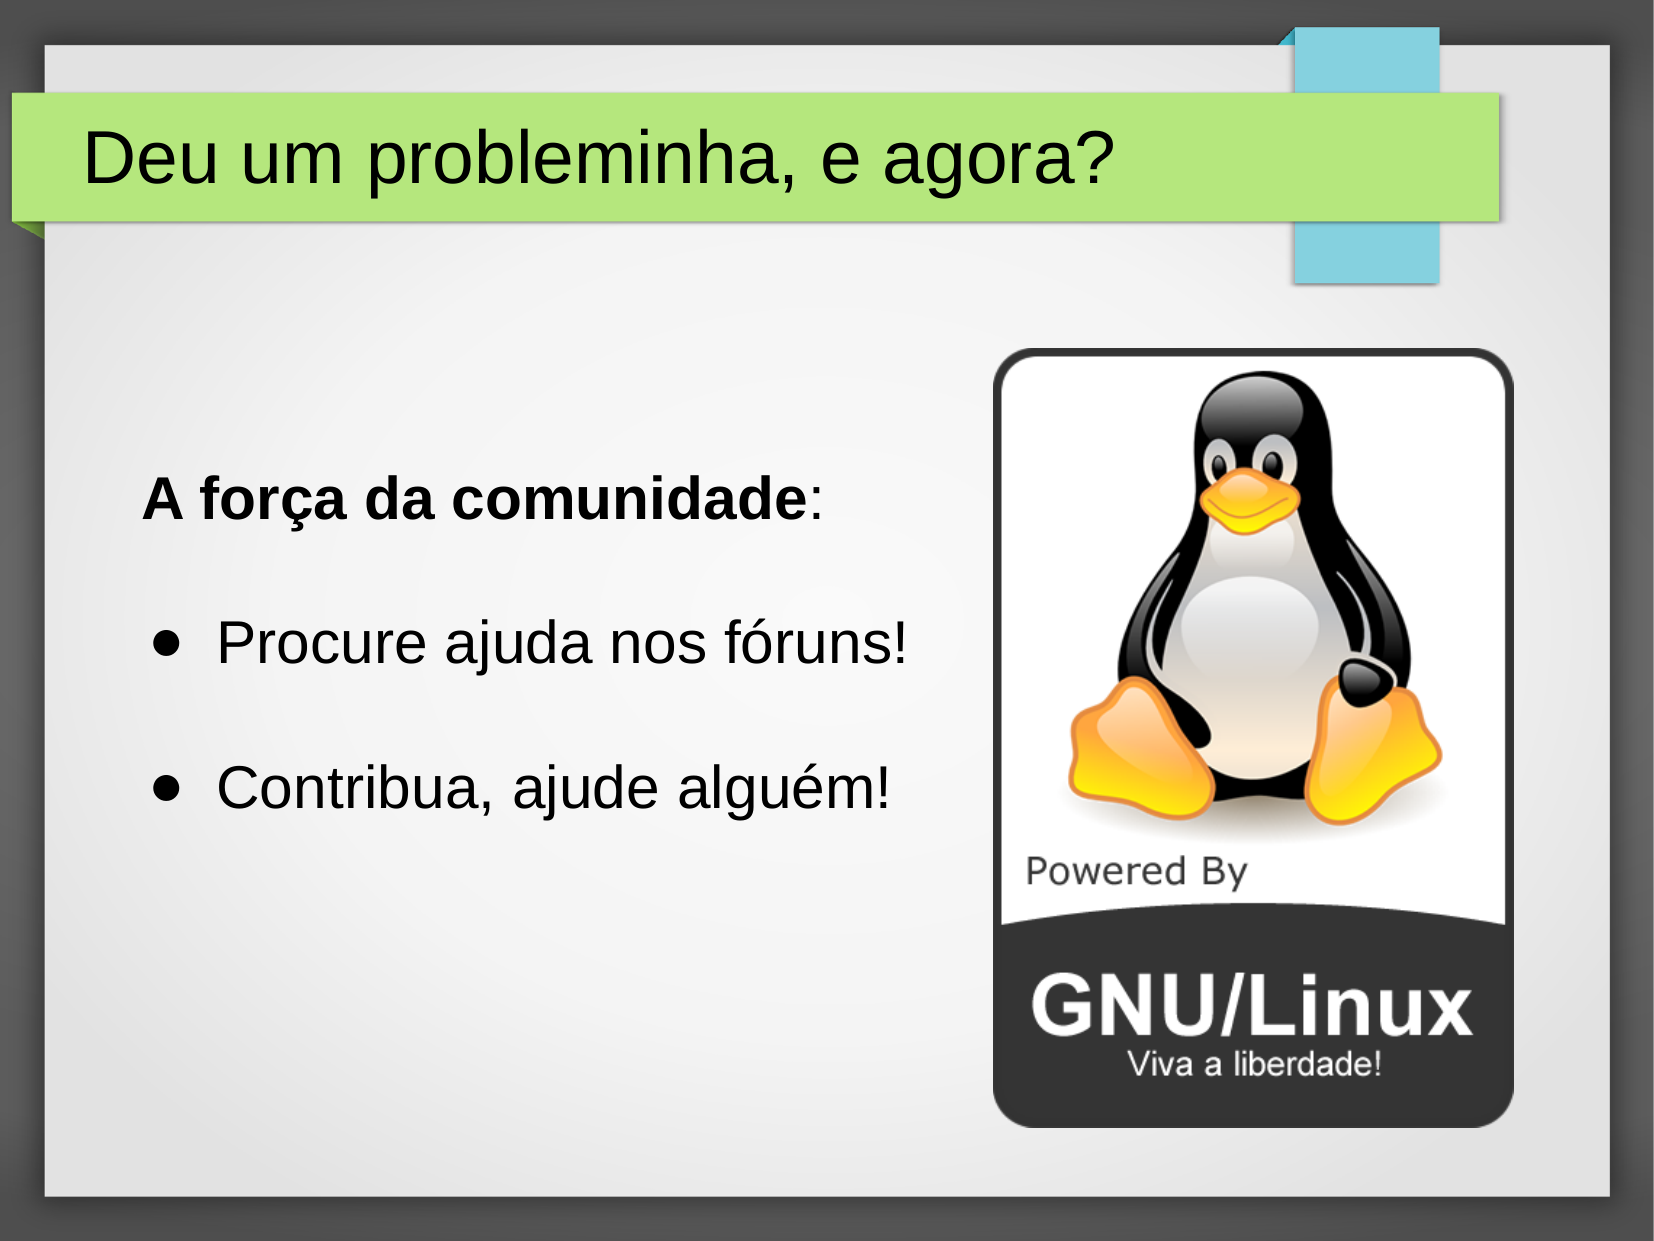

# Deu um probleminha, e agora?
A força da comunidade:
Procure ajuda nos fóruns!
Contribua, ajude alguém!